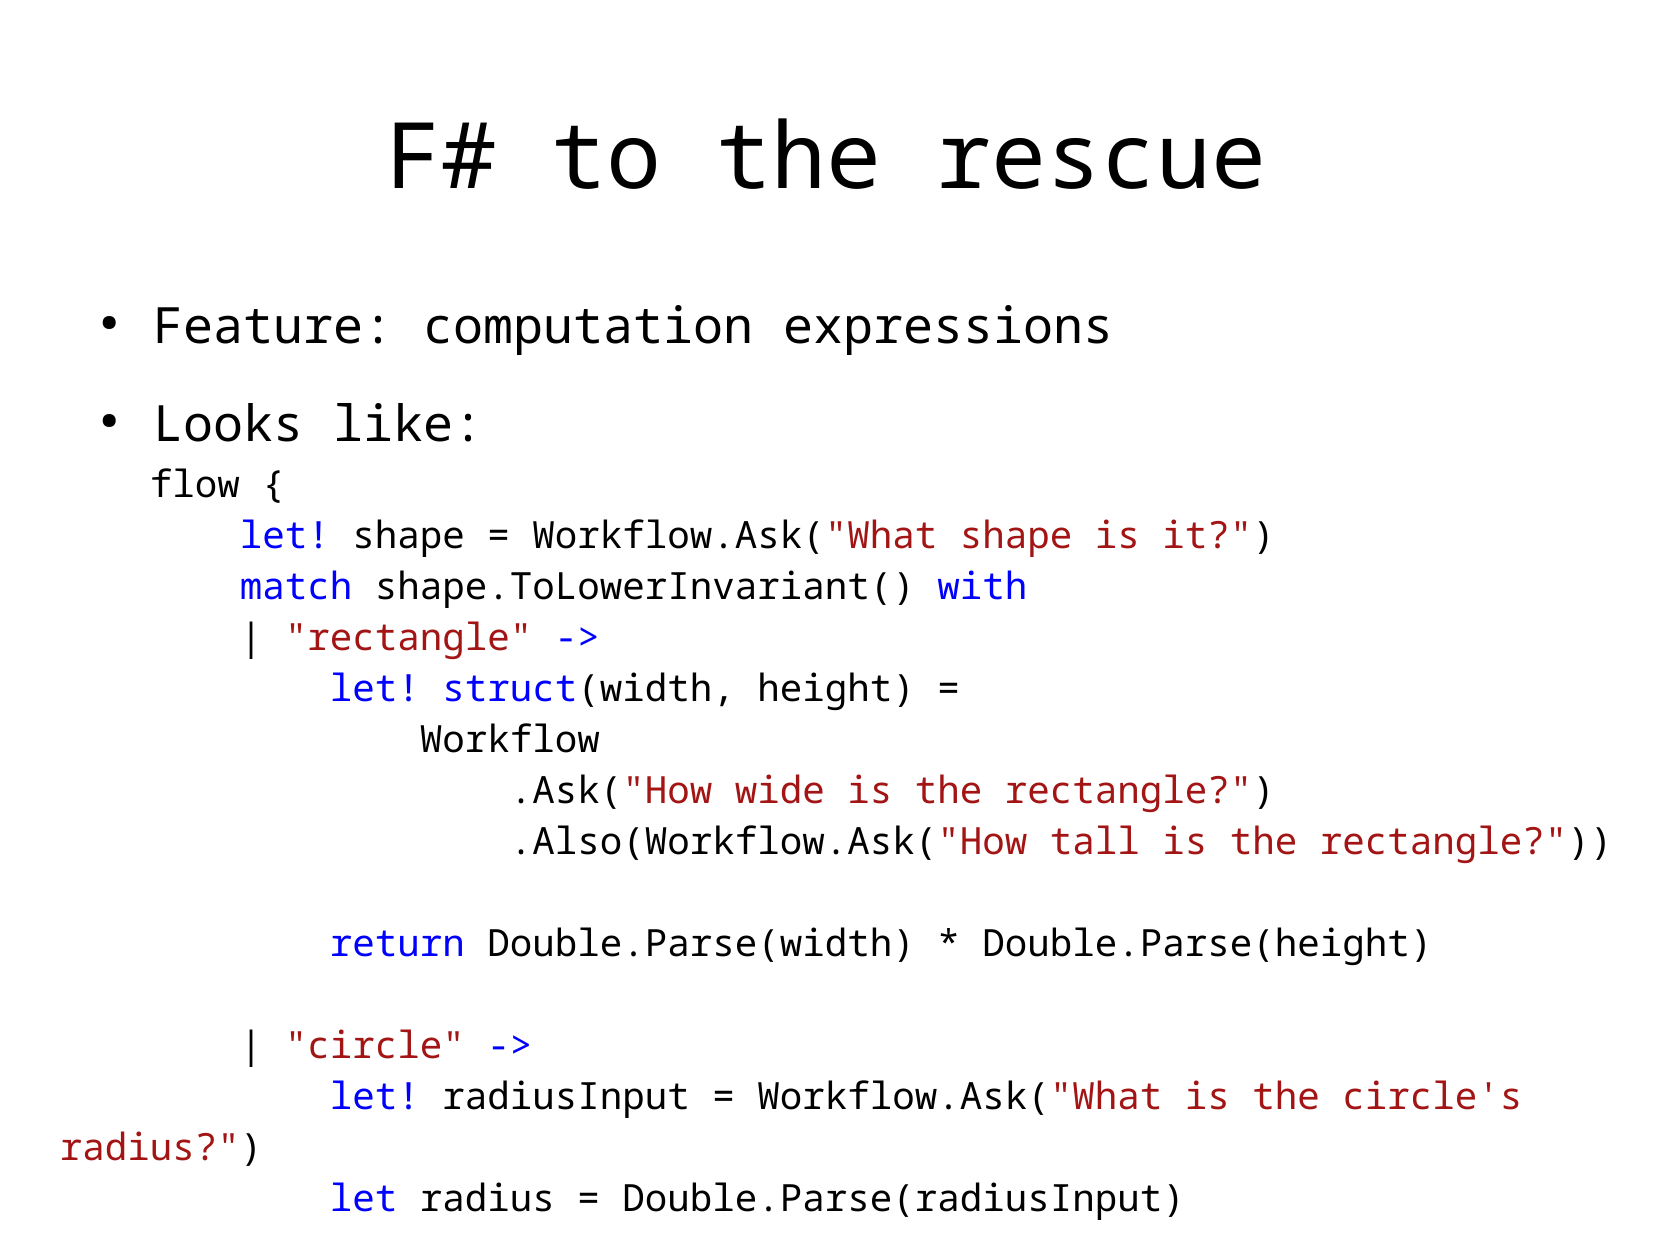

# F# to the rescue
Feature: computation expressions
Looks like:
 flow {
 let! shape = Workflow.Ask("What shape is it?")
 match shape.ToLowerInvariant() with
 | "rectangle" ->
 let! struct(width, height) =
 Workflow
 .Ask("How wide is the rectangle?")
 .Also(Workflow.Ask("How tall is the rectangle?"))
 return Double.Parse(width) * Double.Parse(height)
 | "circle" ->
 let! radiusInput = Workflow.Ask("What is the circle's radius?")
 let radius = Double.Parse(radiusInput)
 return radius * radius * Math.PI
 }